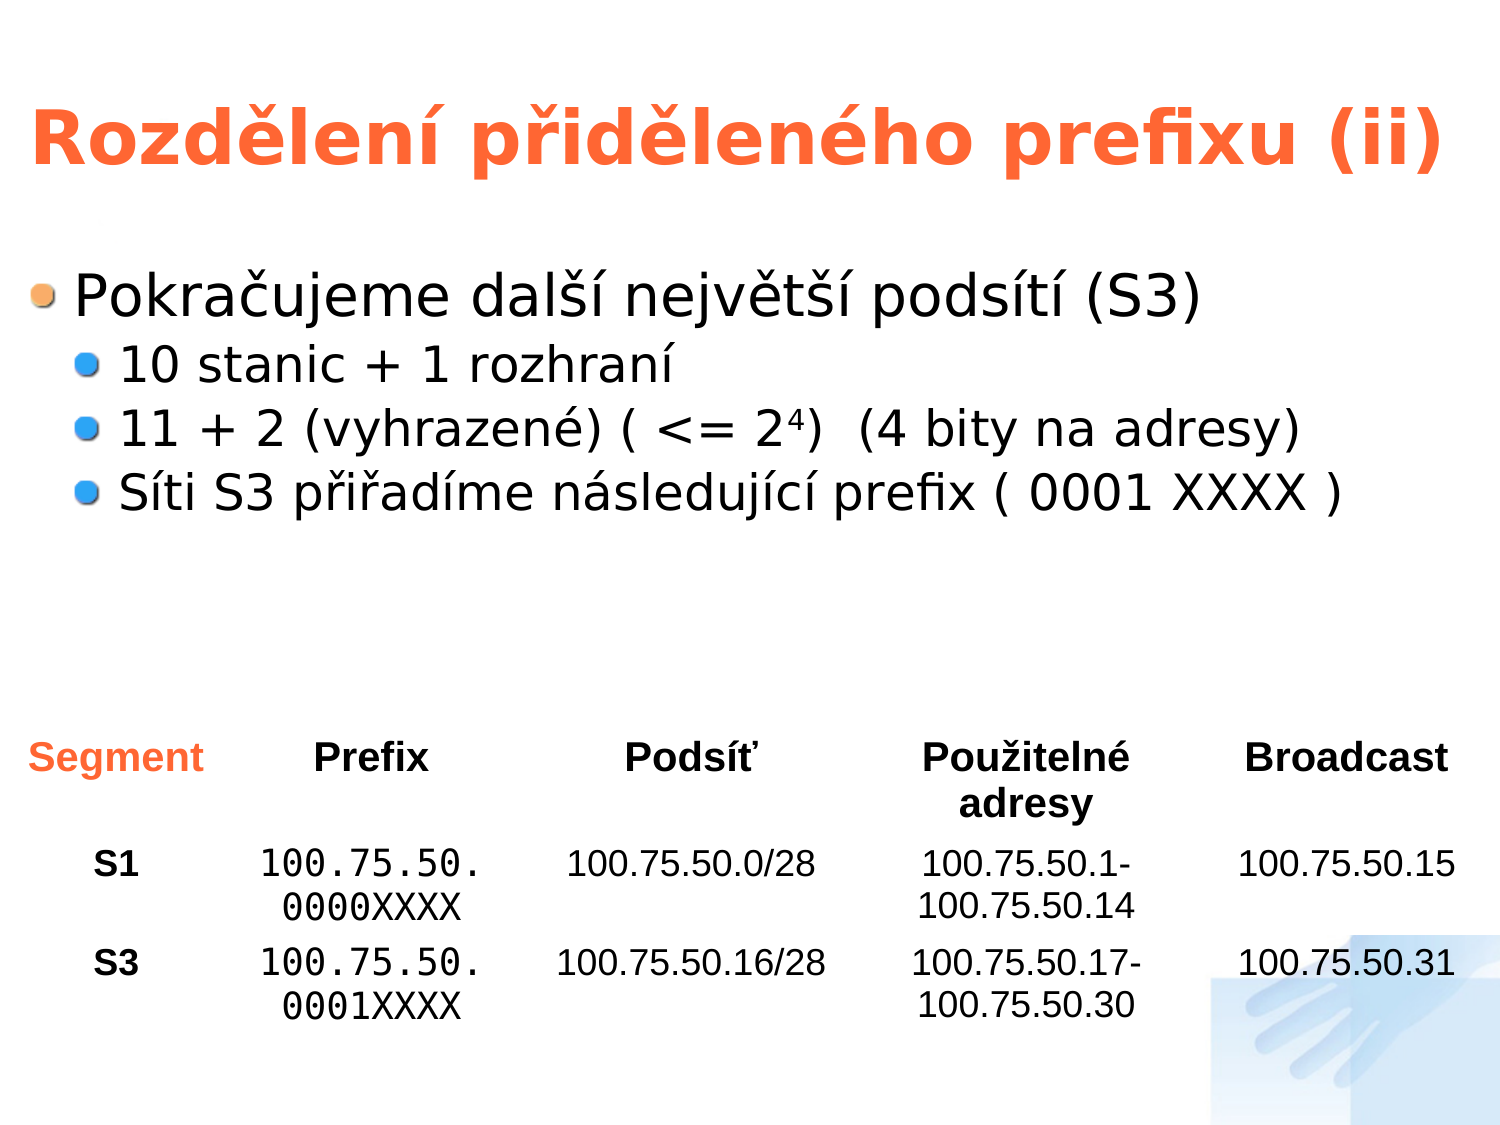

# Rozdělení přiděleného prefixu (ii)
Pokračujeme další největší podsítí (S3)
10 stanic + 1 rozhraní
11 + 2 (vyhrazené) ( <= 24) (4 bity na adresy)
Síti S3 přiřadíme následující prefix ( 0001 XXXX )
| Segment | Prefix | Podsíť | Použitelné adresy | Broadcast |
| --- | --- | --- | --- | --- |
| S1 | 100.75.50. 0000XXXX | 100.75.50.0/28 | 100.75.50.1-100.75.50.14 | 100.75.50.15 |
| S3 | 100.75.50. 0001XXXX | 100.75.50.16/28 | 100.75.50.17-100.75.50.30 | 100.75.50.31 |